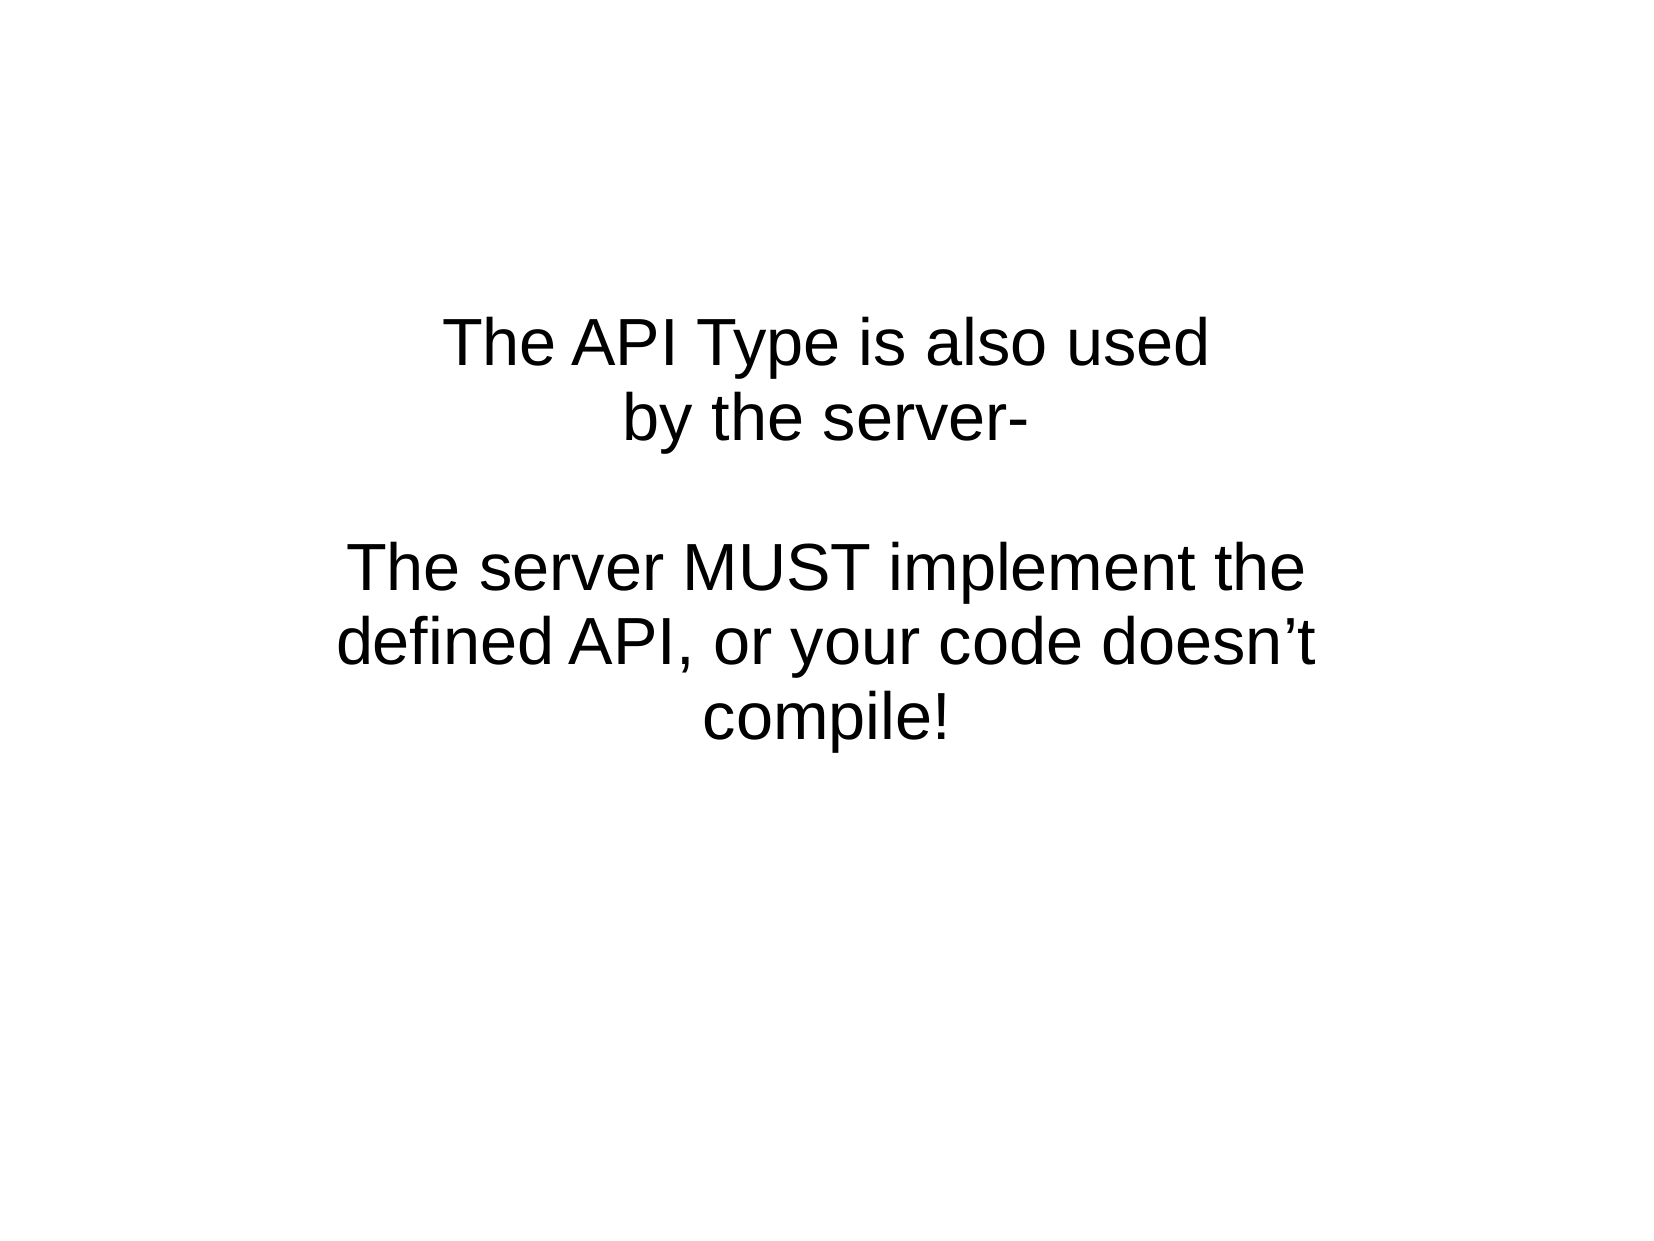

# The API Type is also used
by the server-
The server MUST implement the
defined API, or your code doesn’t
compile!